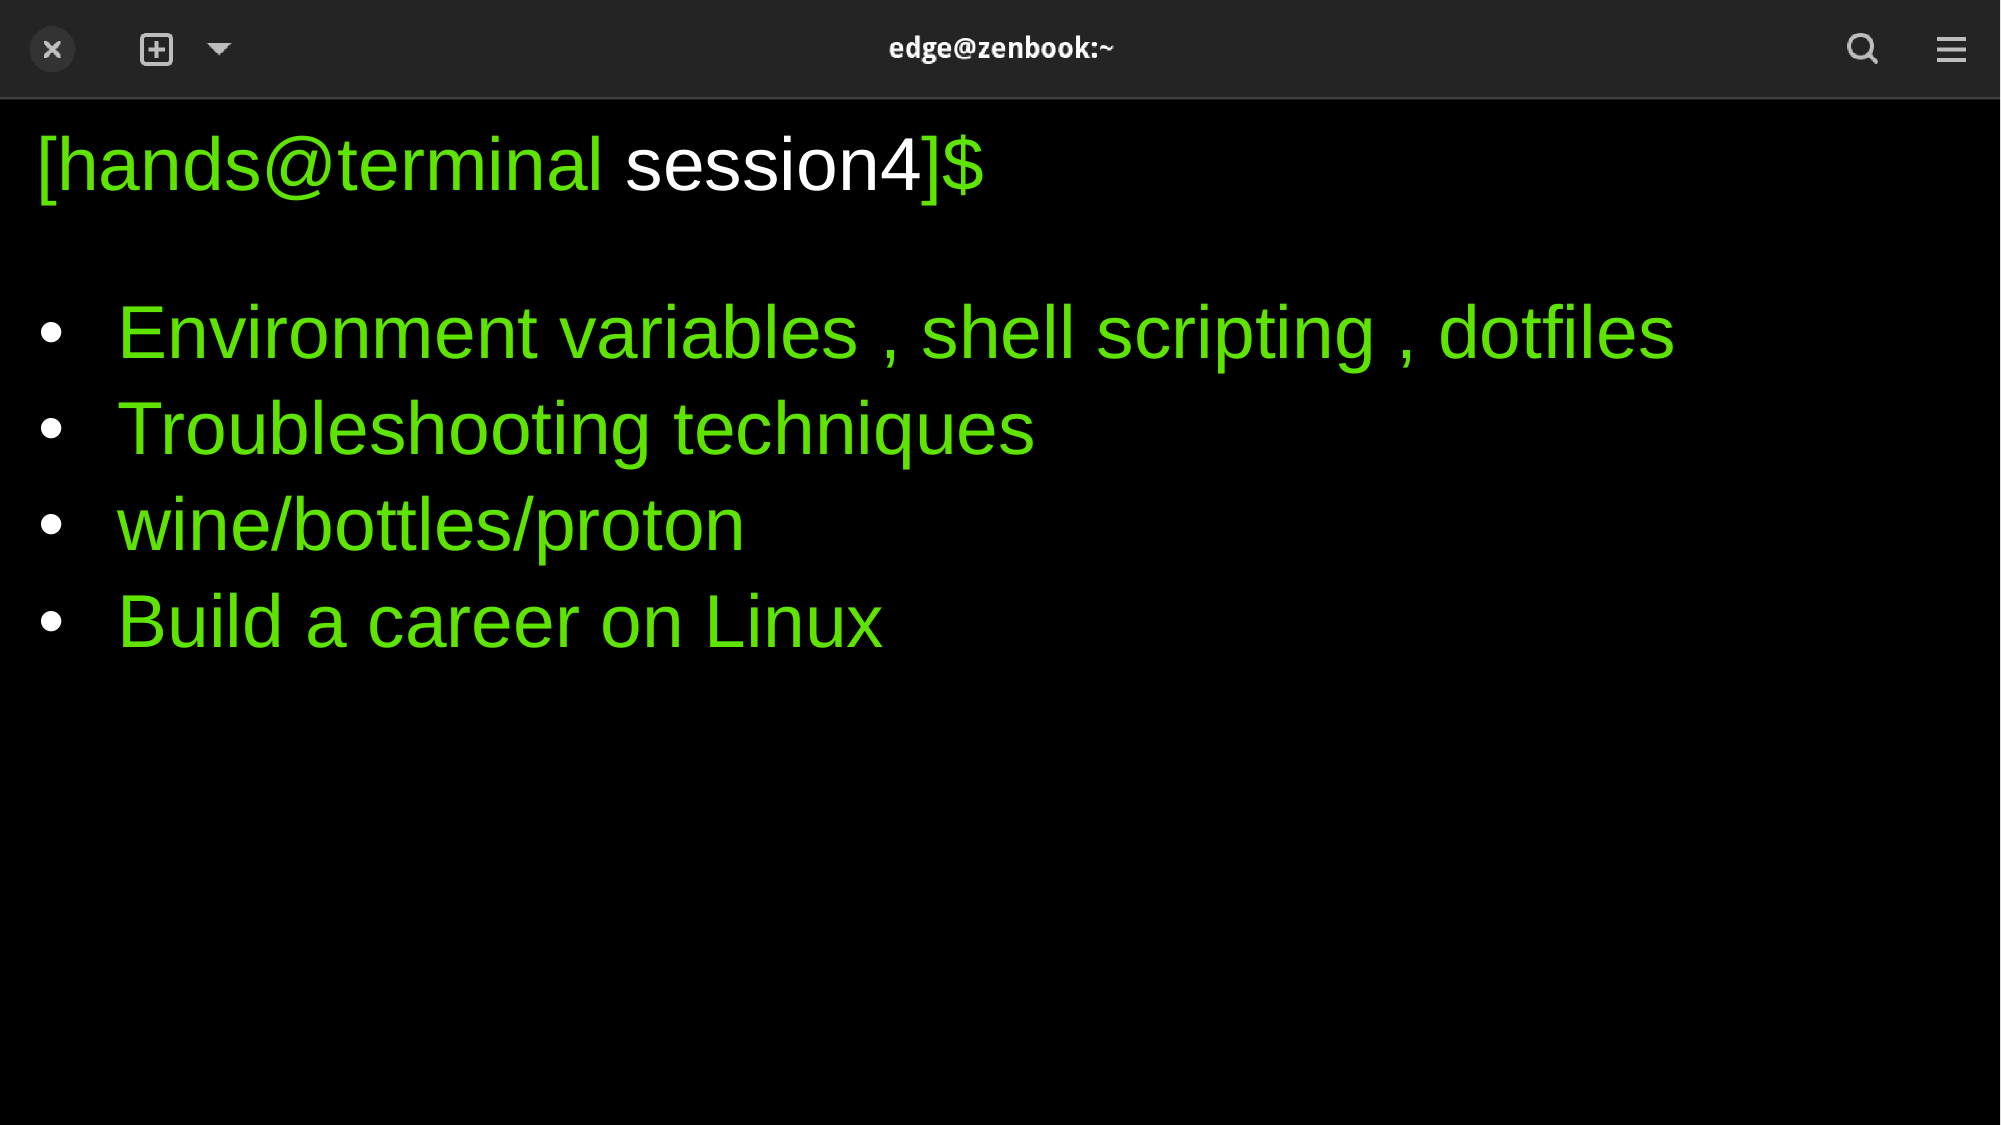

# [hands@terminal session4]$
Environment variables , shell scripting , dotfiles
Troubleshooting techniques
wine/bottles/proton
Build a career on Linux